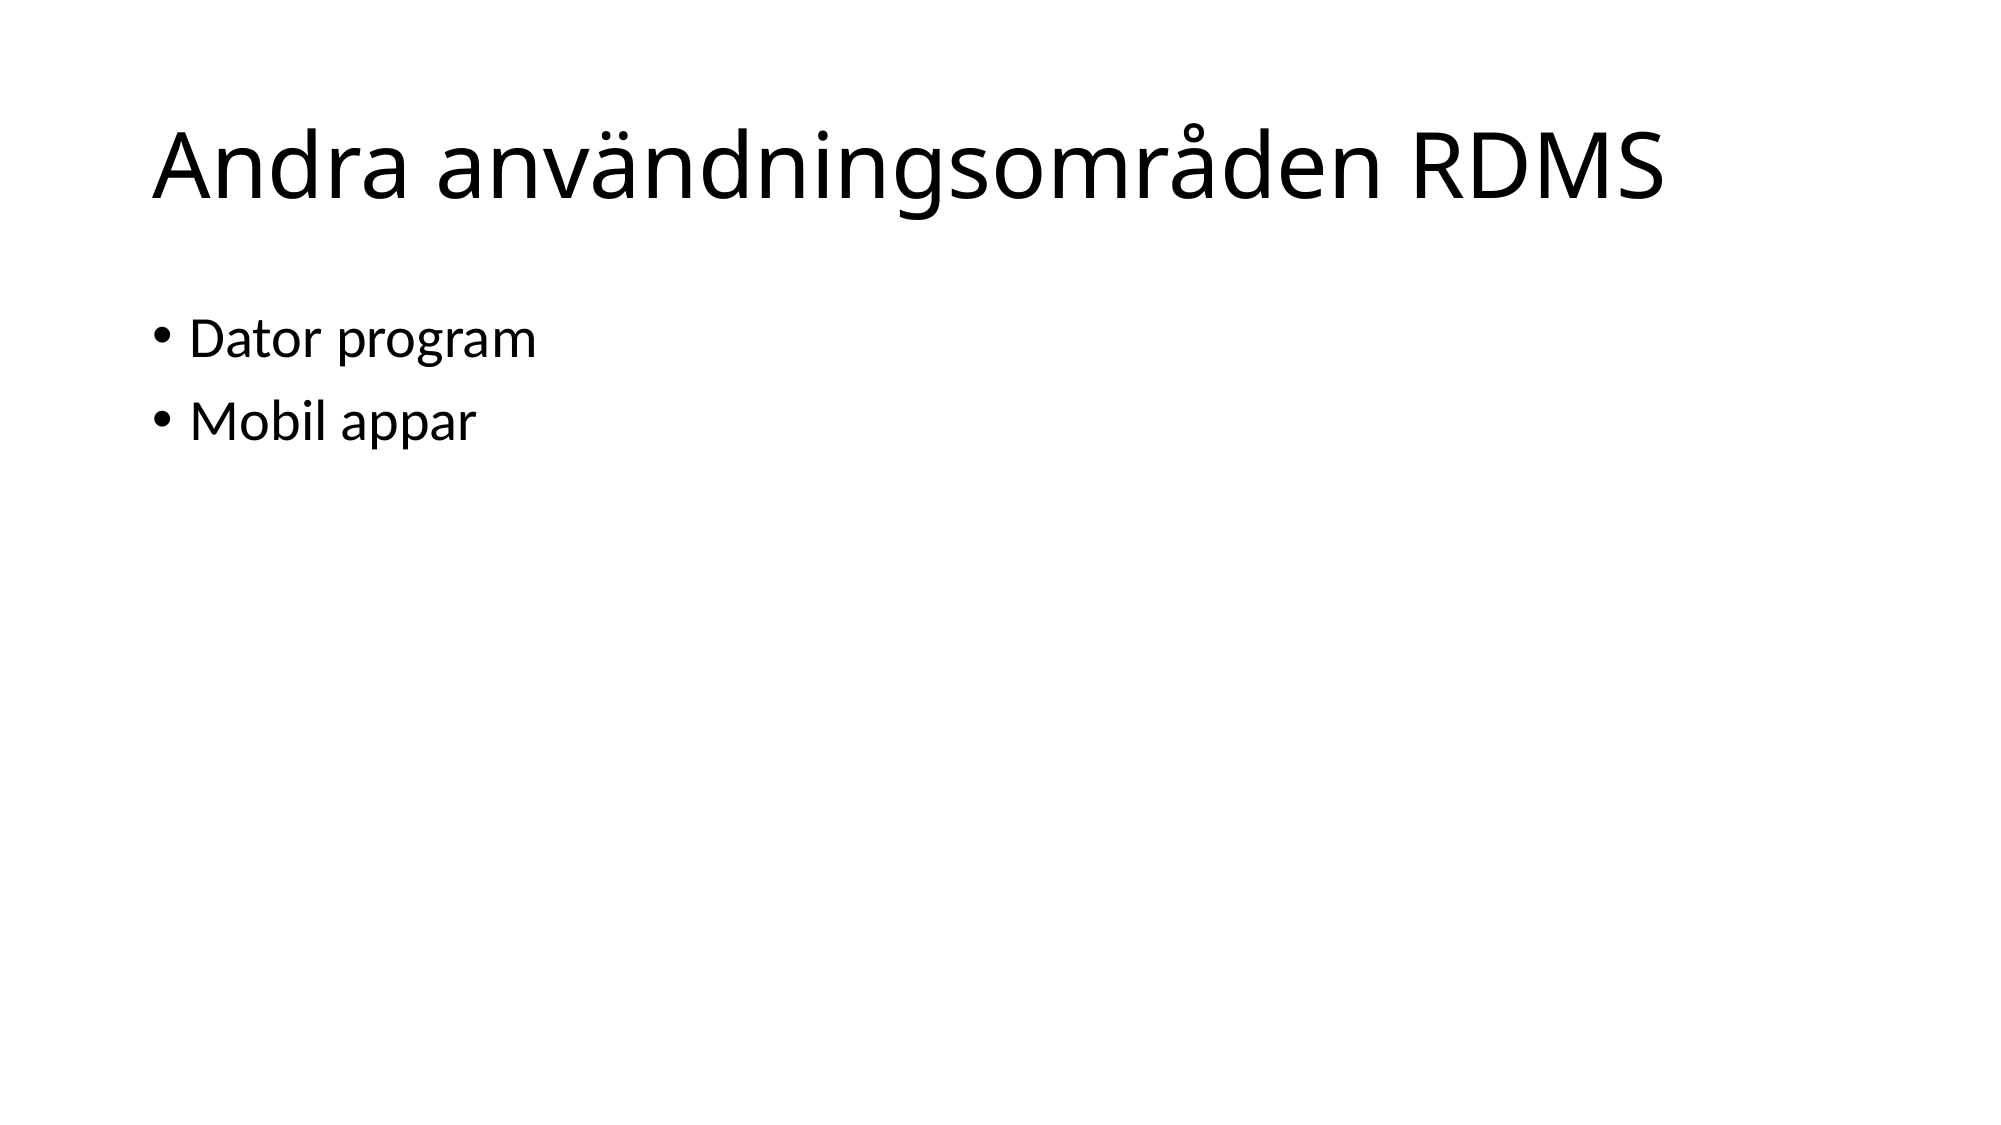

# Andra användningsområden RDMS
Dator program
Mobil appar